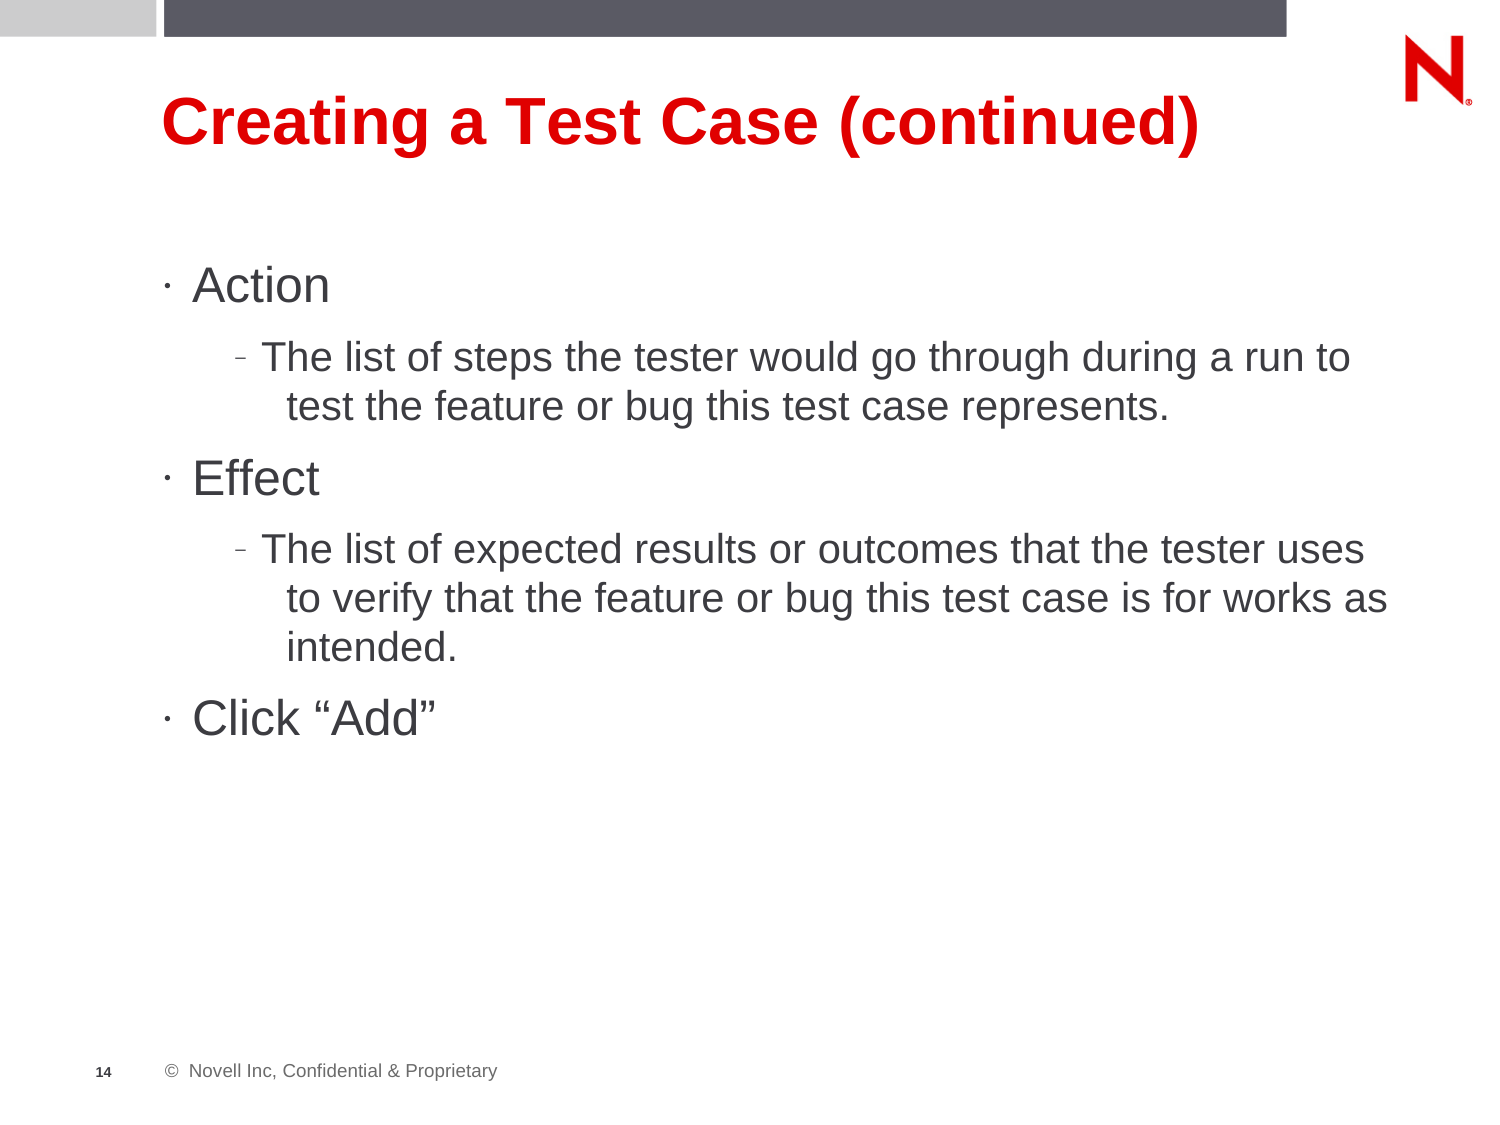

# Creating a Test Case (continued)
Action
The list of steps the tester would go through during a run to test the feature or bug this test case represents.
Effect
The list of expected results or outcomes that the tester uses to verify that the feature or bug this test case is for works as intended.
Click “Add”